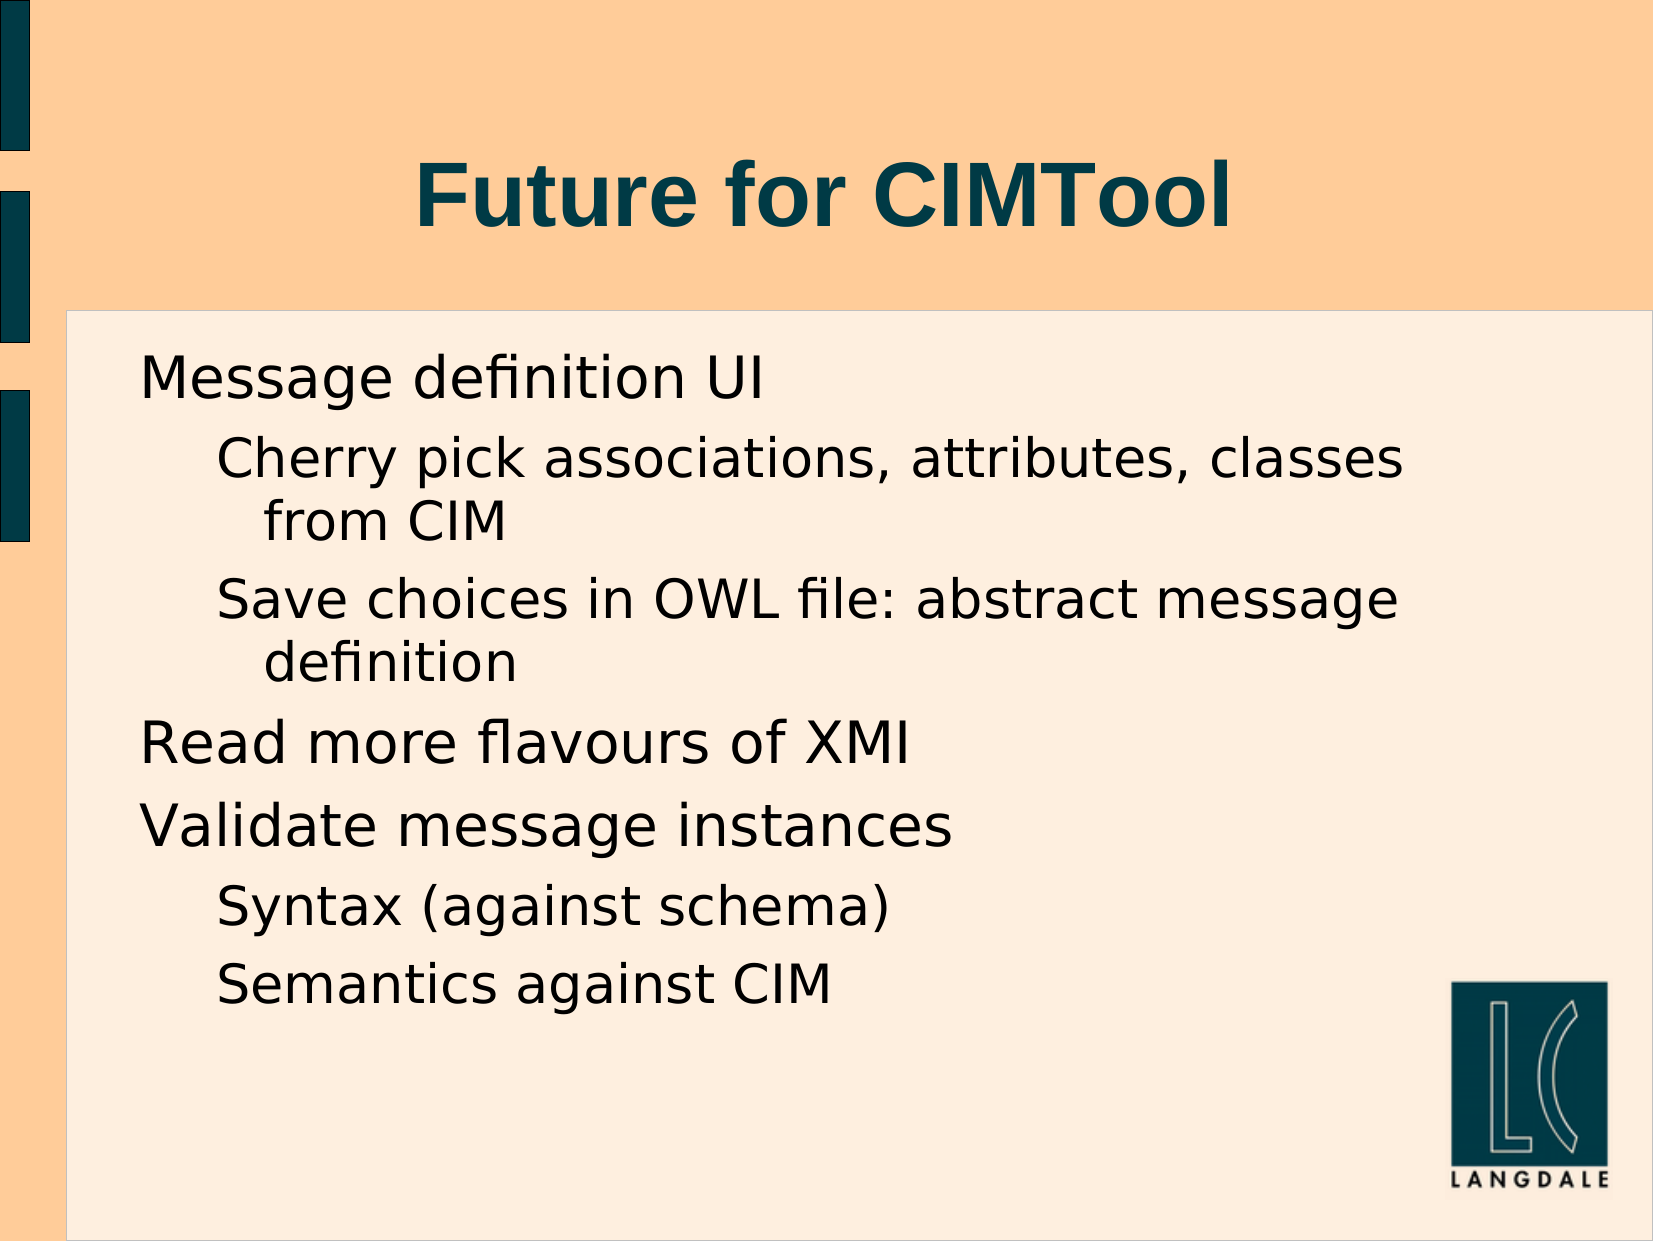

# Future for CIMTool
Message definition UI
Cherry pick associations, attributes, classes from CIM
Save choices in OWL file: abstract message definition
Read more flavours of XMI
Validate message instances
Syntax (against schema)
Semantics against CIM